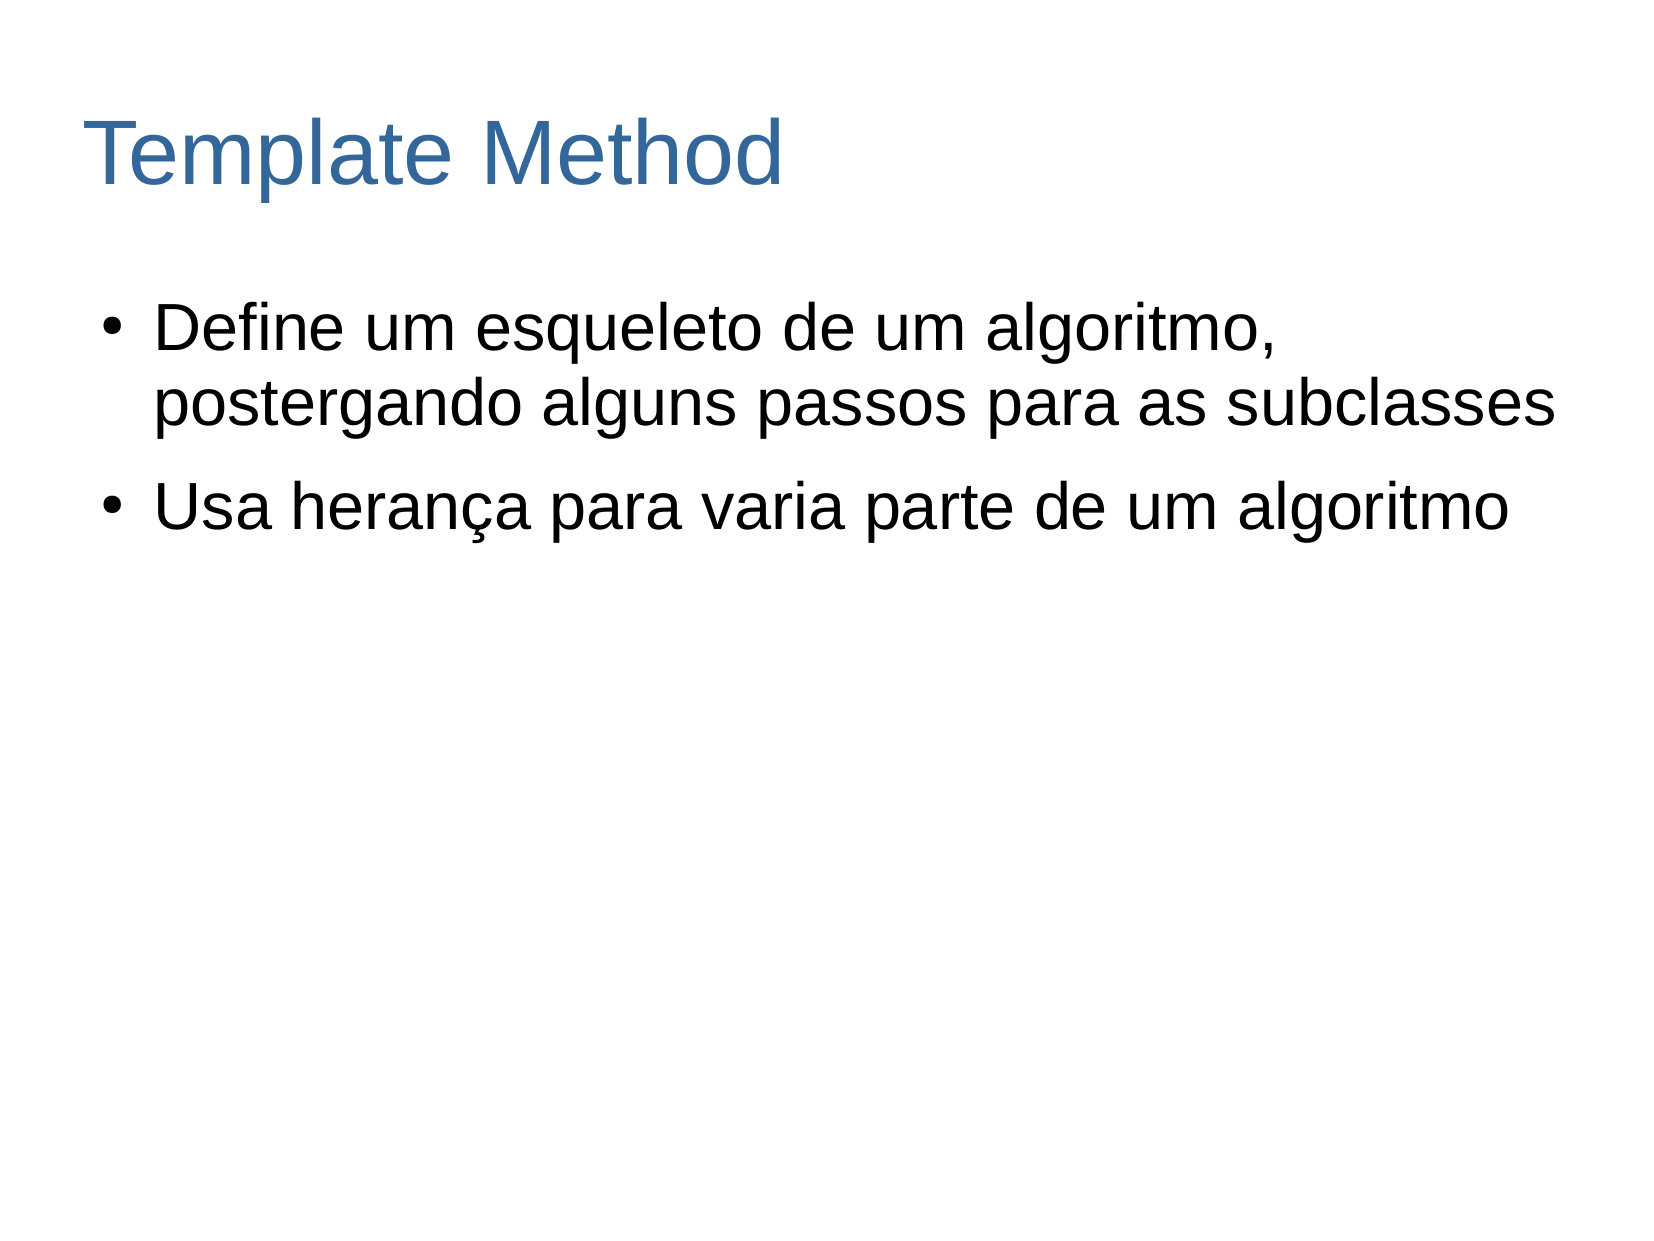

# Template Method
Define um esqueleto de um algoritmo, postergando alguns passos para as subclasses
Usa herança para varia parte de um algoritmo